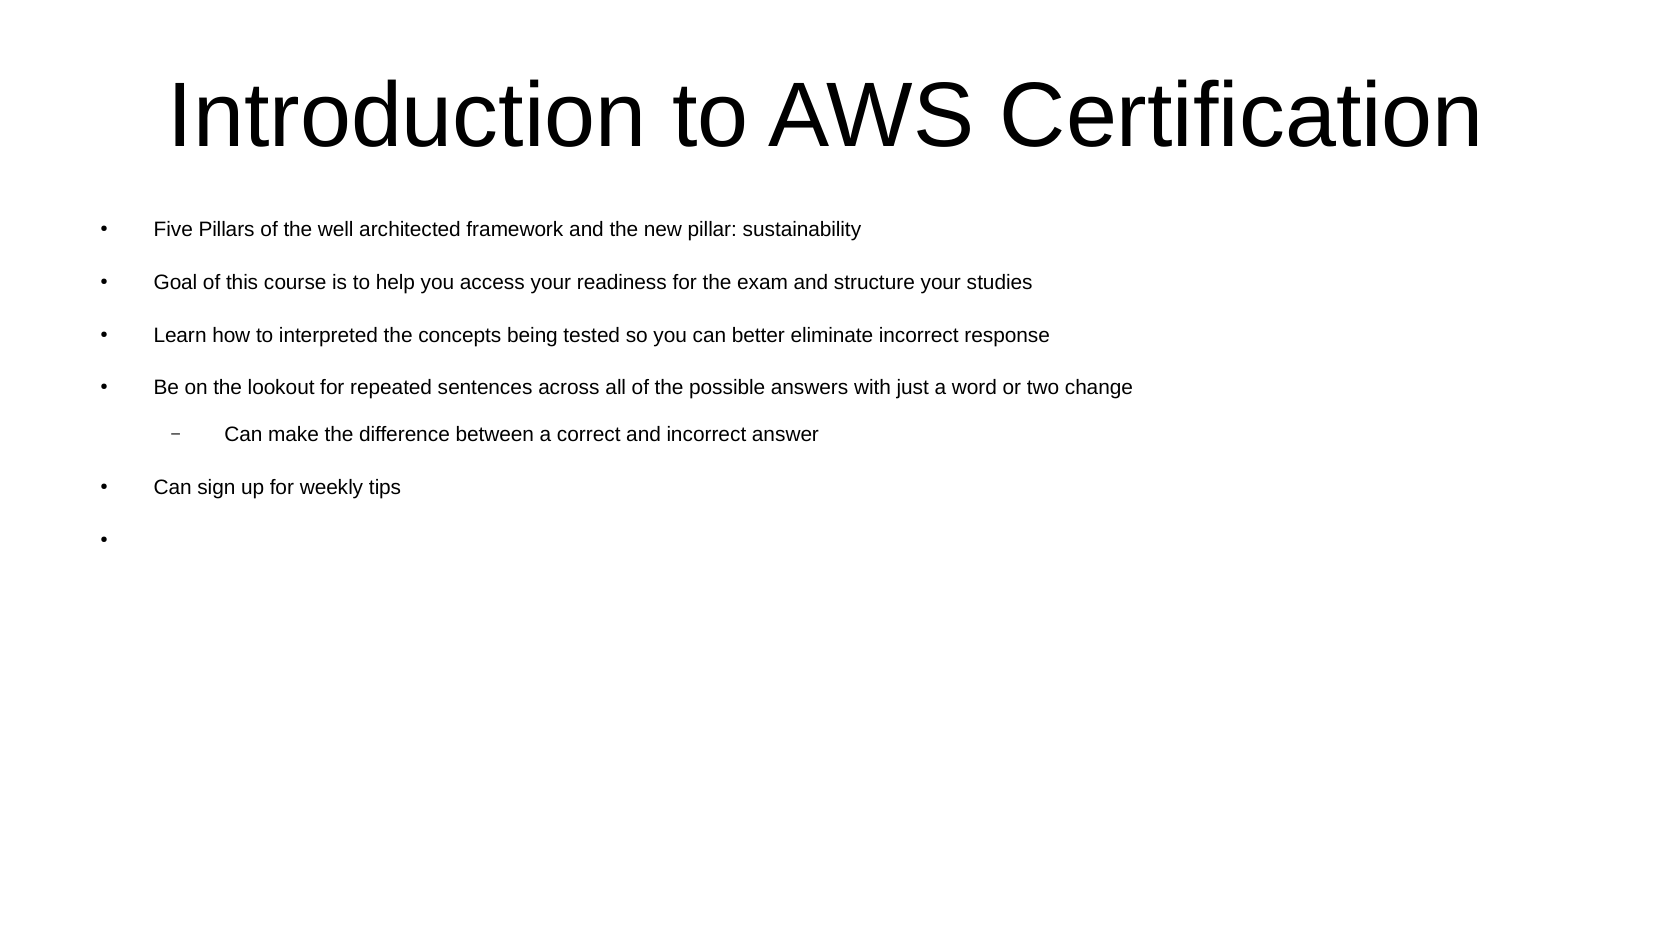

# Introduction to AWS Certification
Five Pillars of the well architected framework and the new pillar: sustainability
Goal of this course is to help you access your readiness for the exam and structure your studies
Learn how to interpreted the concepts being tested so you can better eliminate incorrect response
Be on the lookout for repeated sentences across all of the possible answers with just a word or two change
Can make the difference between a correct and incorrect answer
Can sign up for weekly tips